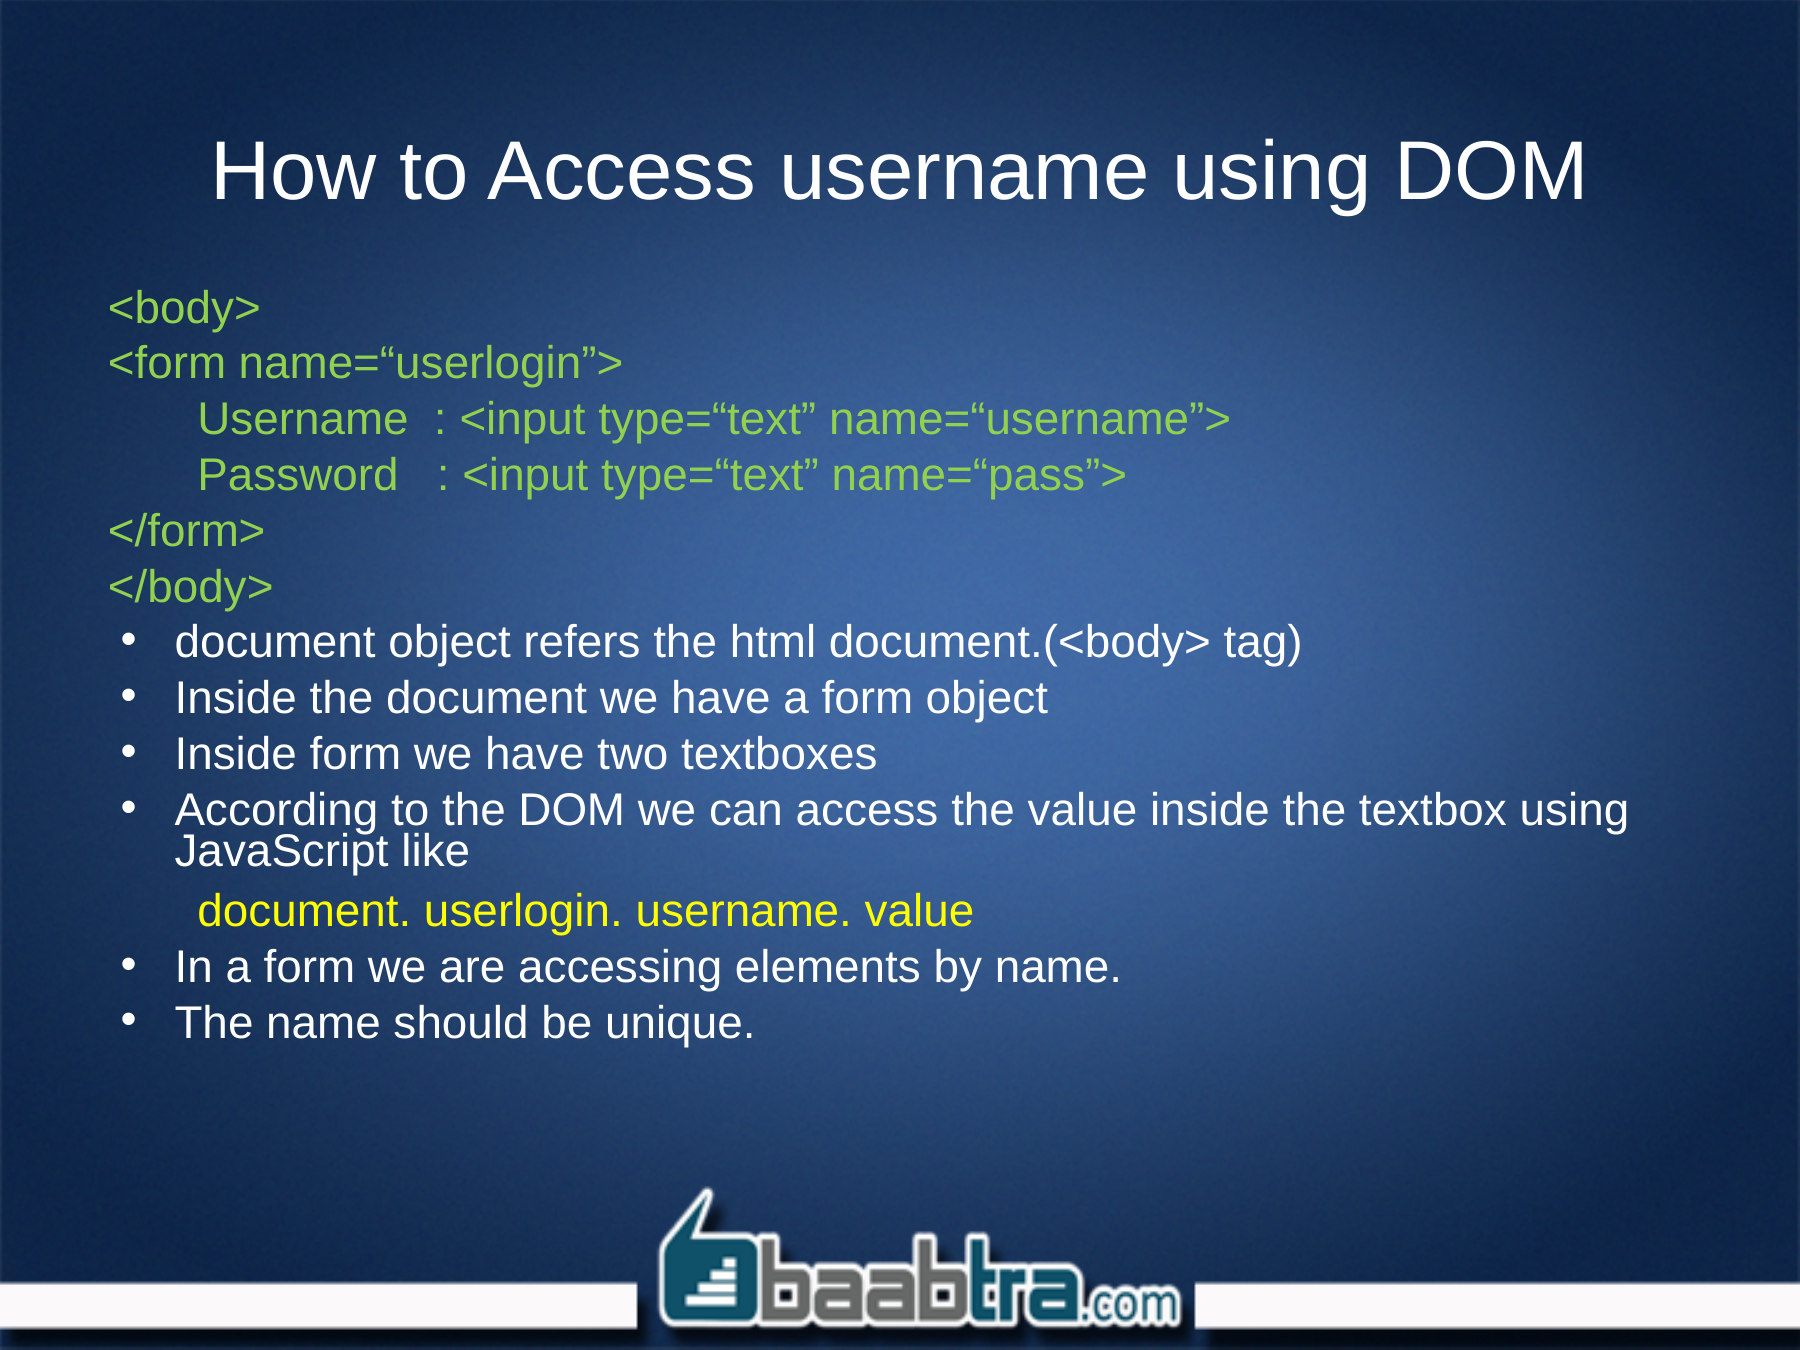

# How to Access username using DOM
<body>
<form name=“userlogin”>
Username : <input type=“text” name=“username”>
Password : <input type=“text” name=“pass”>
</form>
</body>
document object refers the html document.(<body> tag)
Inside the document we have a form object
Inside form we have two textboxes
According to the DOM we can access the value inside the textbox using JavaScript like
document. userlogin. username. value
In a form we are accessing elements by name.
The name should be unique.